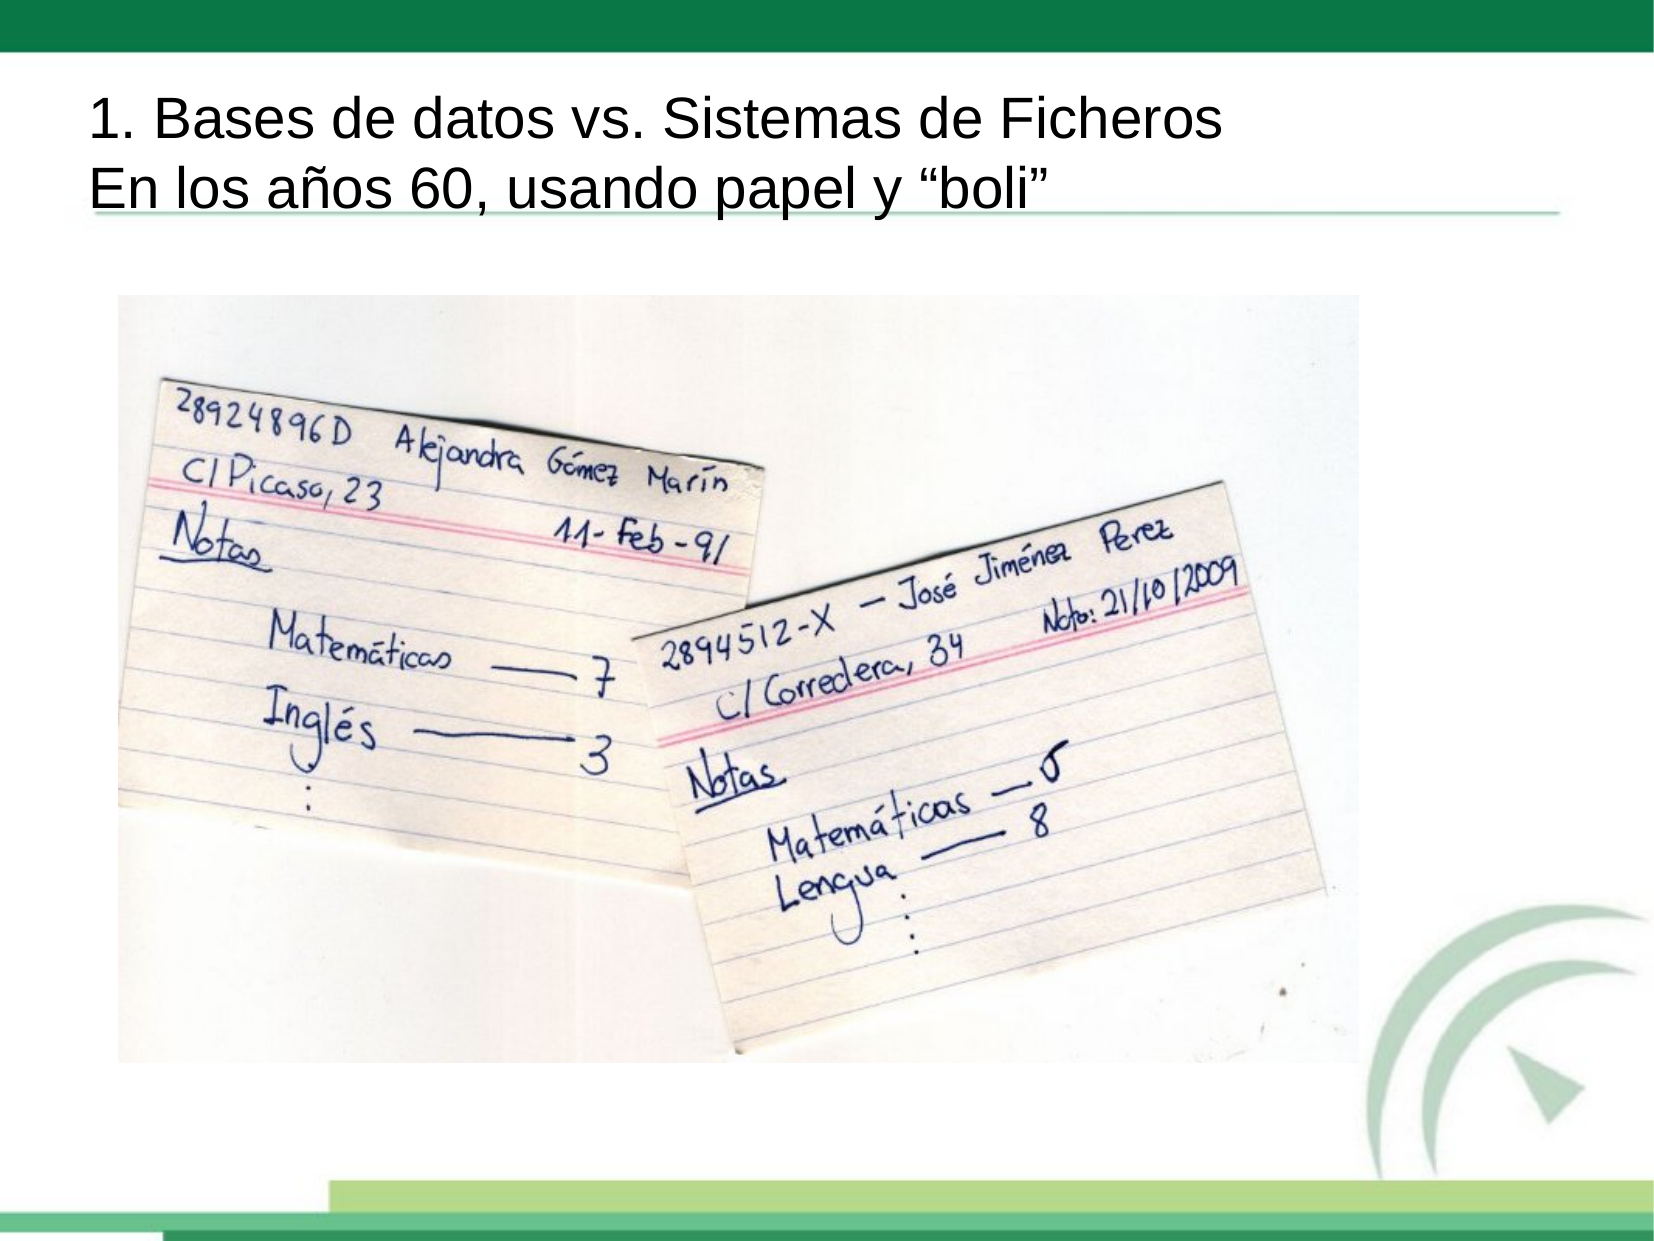

# 1. Bases de datos vs. Sistemas de Ficheros En los años 60, usando papel y “boli”